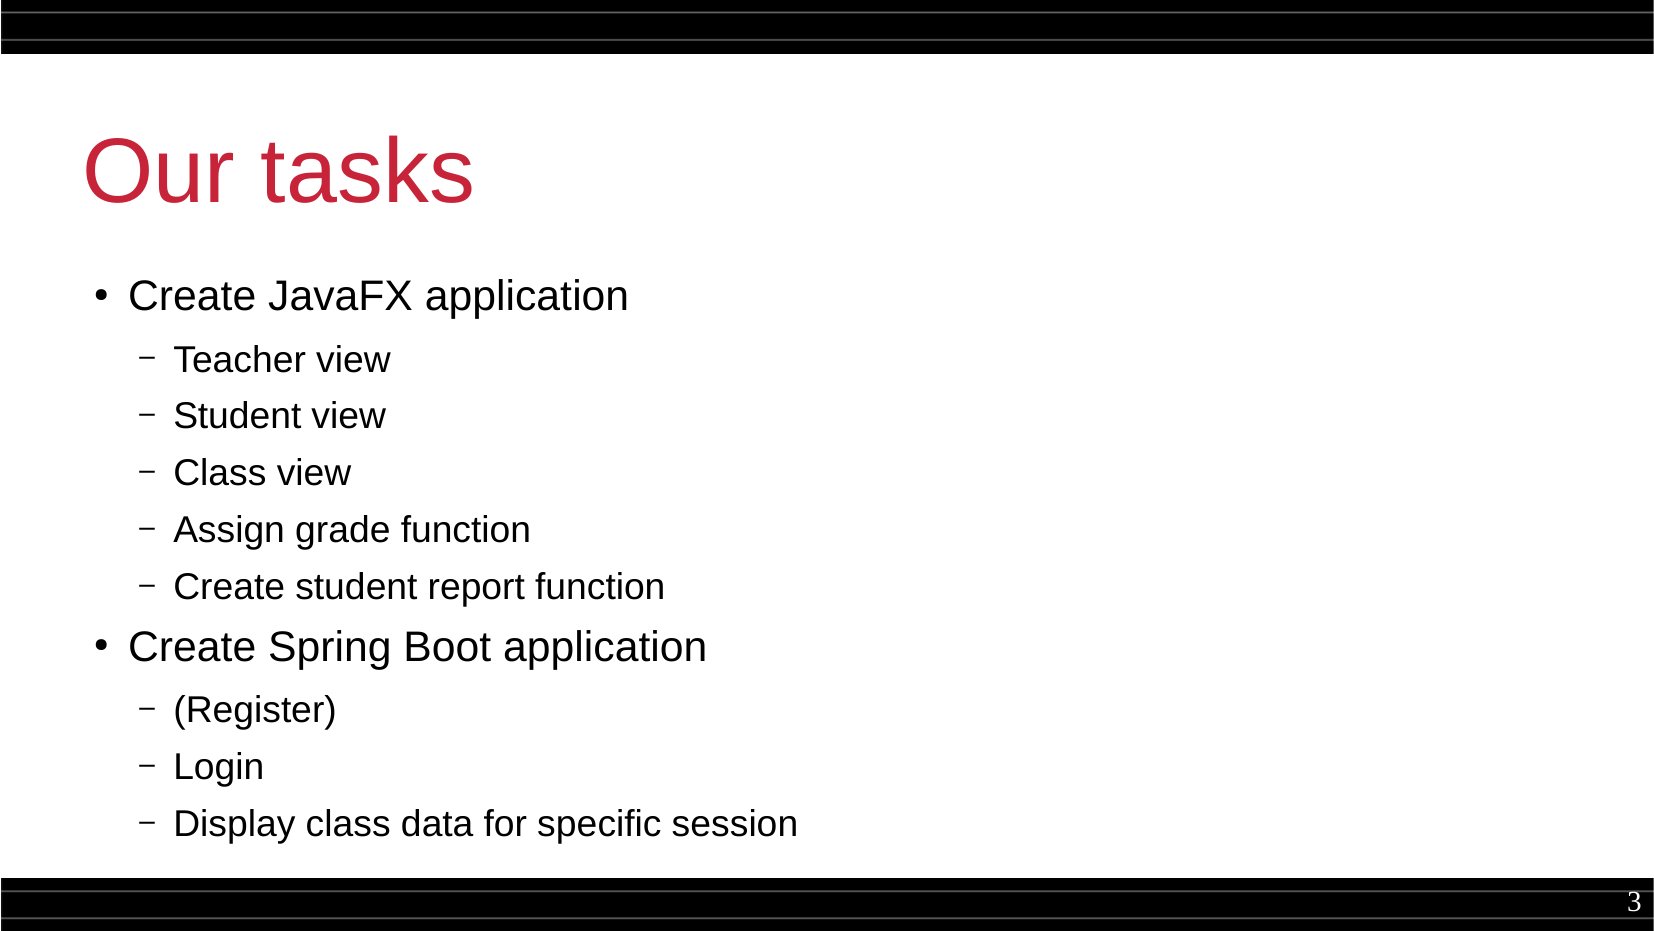

# Our tasks
Create JavaFX application
Teacher view
Student view
Class view
Assign grade function
Create student report function
Create Spring Boot application
(Register)
Login
Display class data for specific session